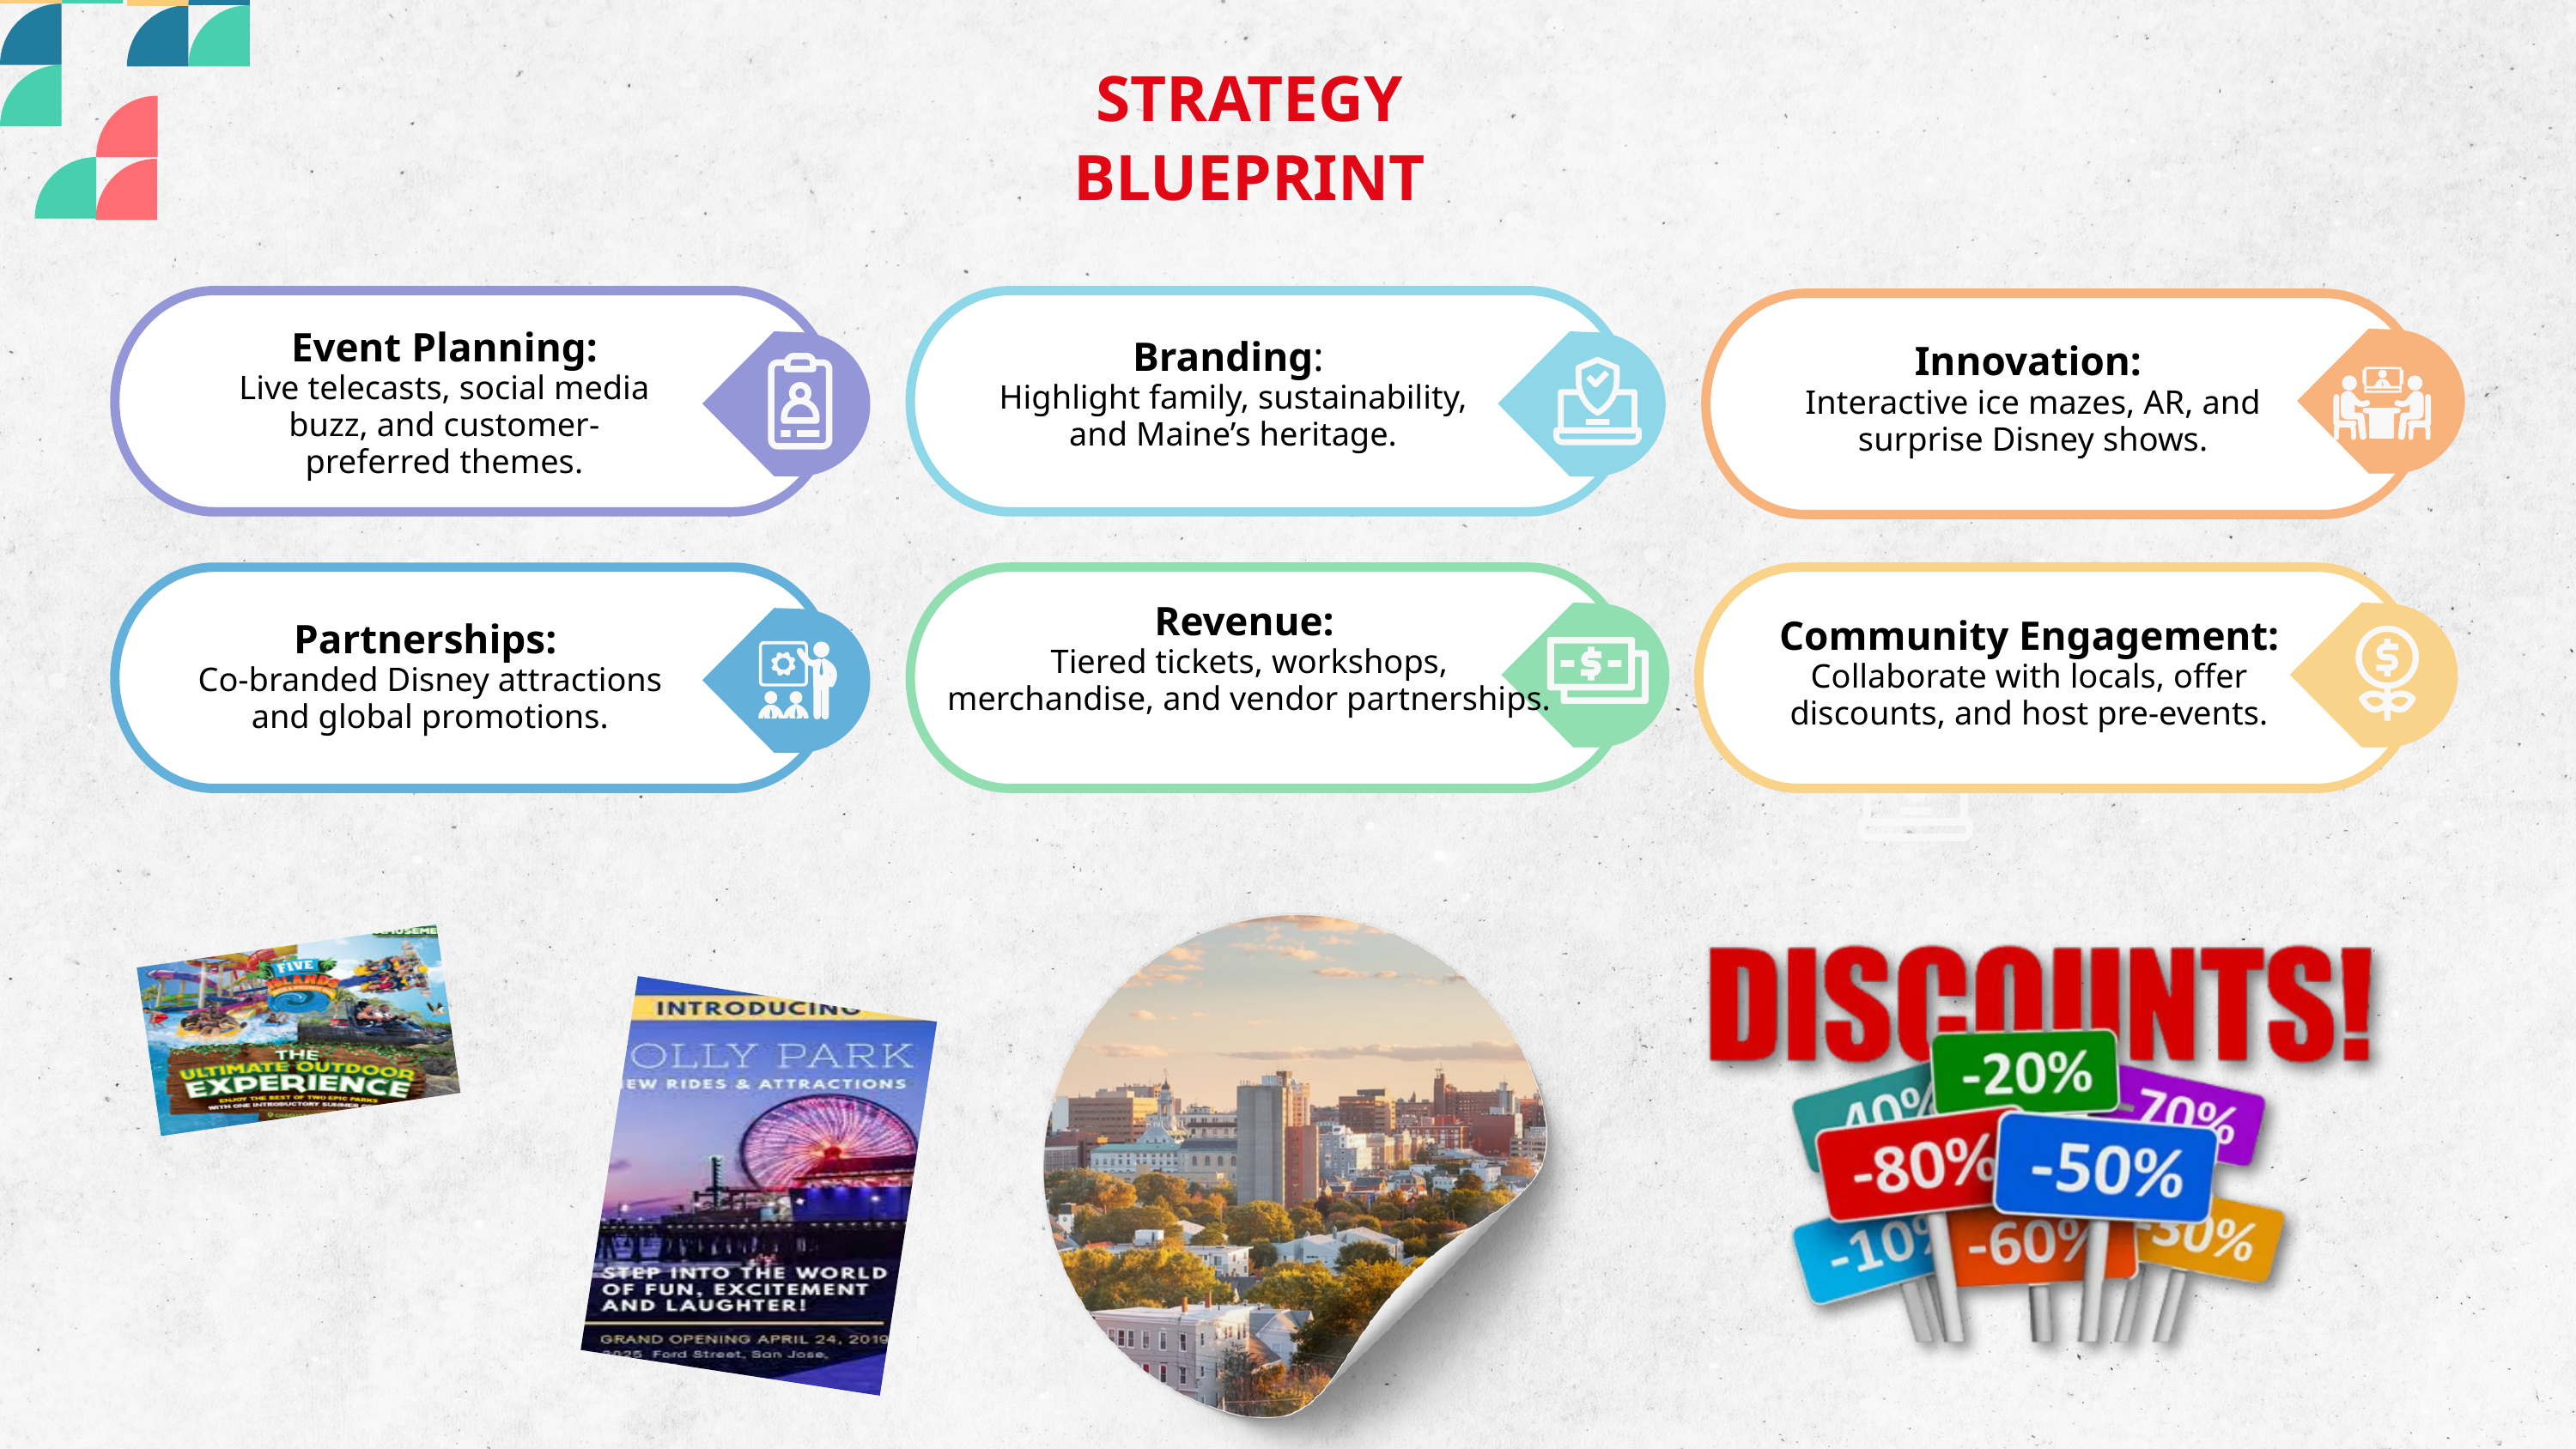

STRATEGY BLUEPRINT
Event Planning:
Live telecasts, social media buzz, and customer-preferred themes.
Branding:
Highlight family, sustainability, and Maine’s heritage.
Innovation:
Interactive ice mazes, AR, and surprise Disney shows.
Revenue:
Tiered tickets, workshops, merchandise, and vendor partnerships.
Community Engagement:
Collaborate with locals, offer discounts, and host pre-events.
Partnerships:
Co-branded Disney attractions and global promotions.